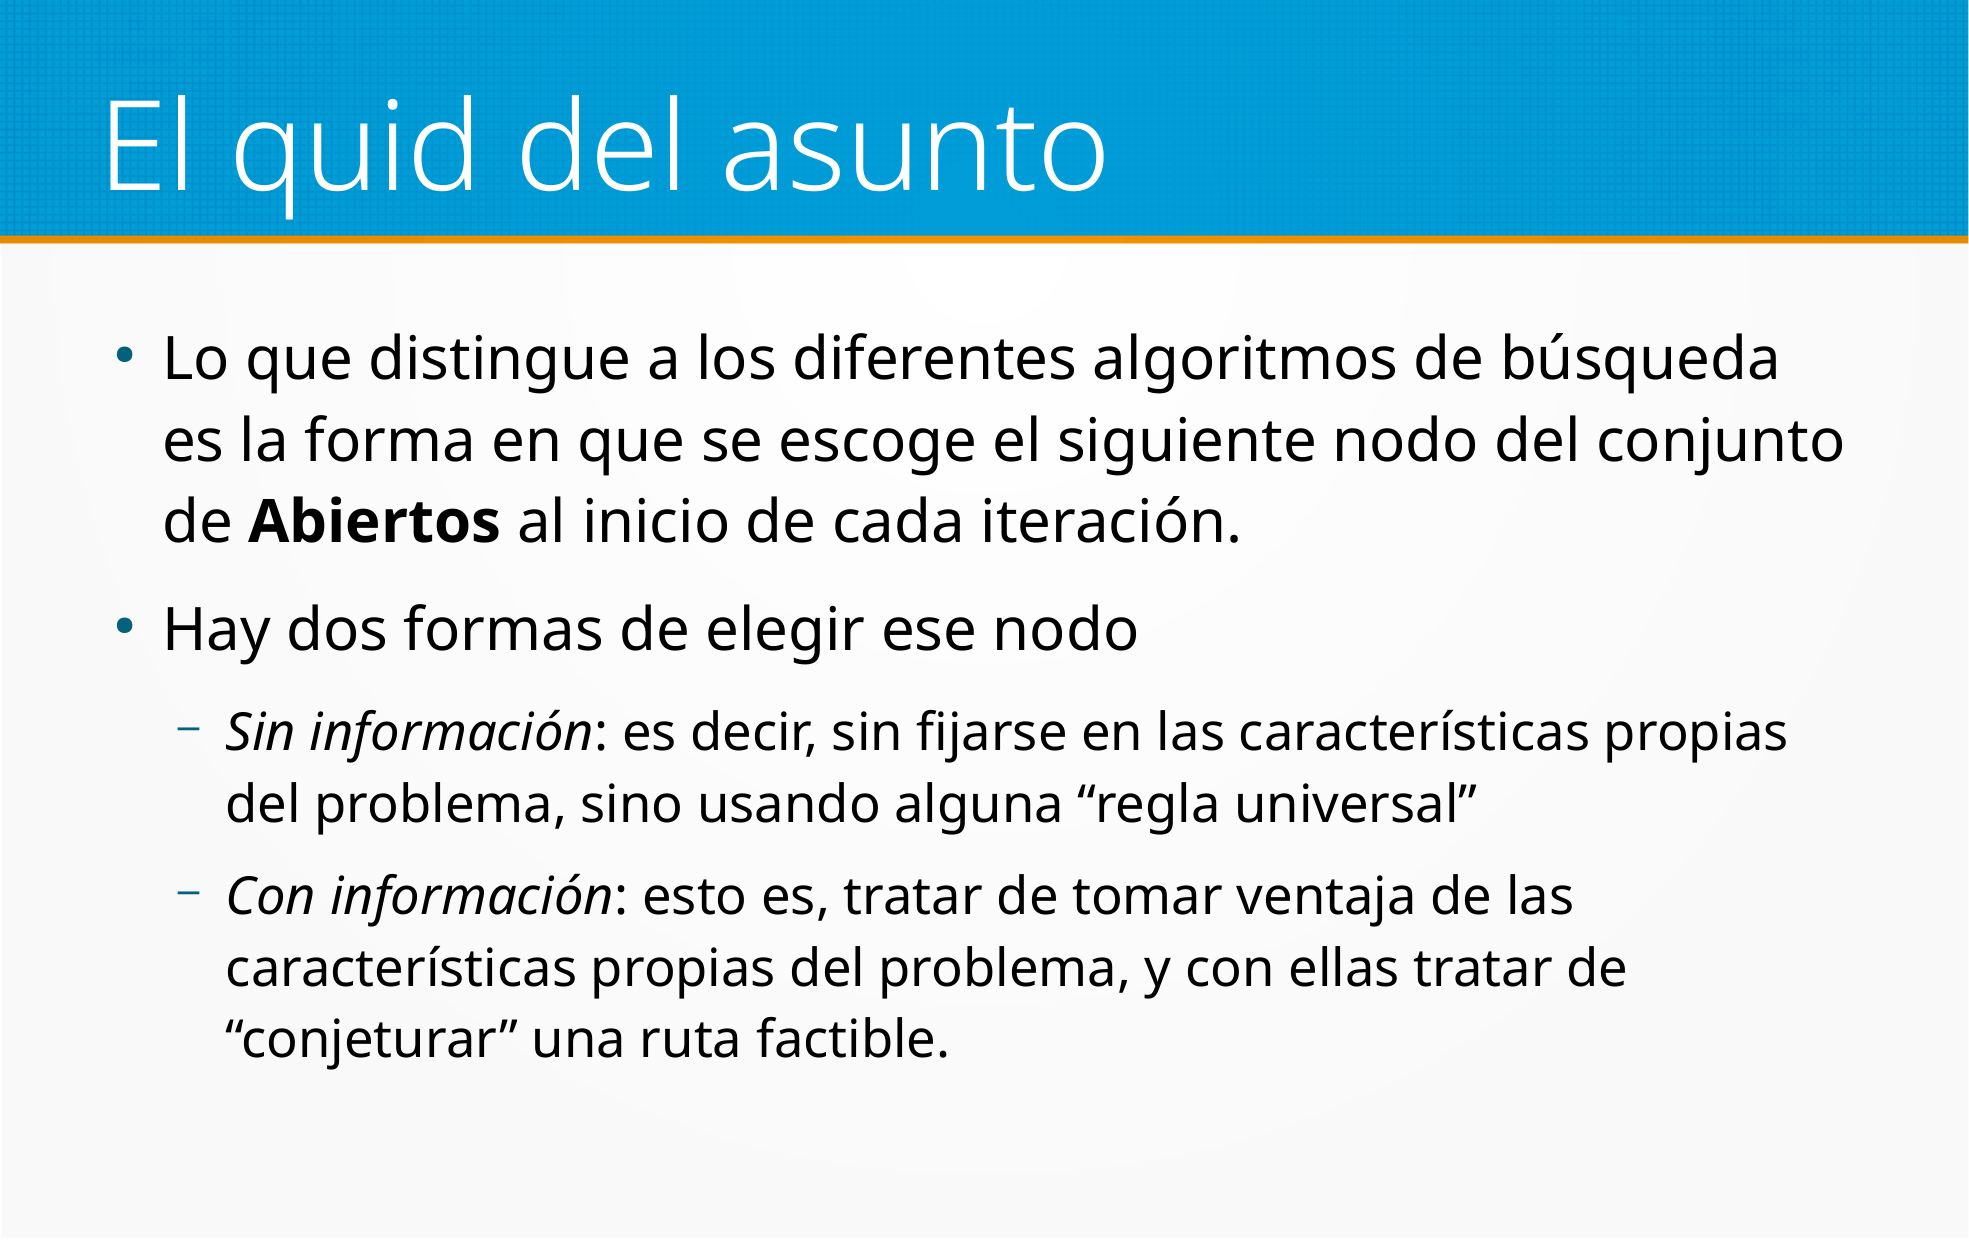

# El quid del asunto
Lo que distingue a los diferentes algoritmos de búsqueda es la forma en que se escoge el siguiente nodo del conjunto de Abiertos al inicio de cada iteración.
Hay dos formas de elegir ese nodo
Sin información: es decir, sin fijarse en las características propias del problema, sino usando alguna “regla universal”
Con información: esto es, tratar de tomar ventaja de las características propias del problema, y con ellas tratar de “conjeturar” una ruta factible.